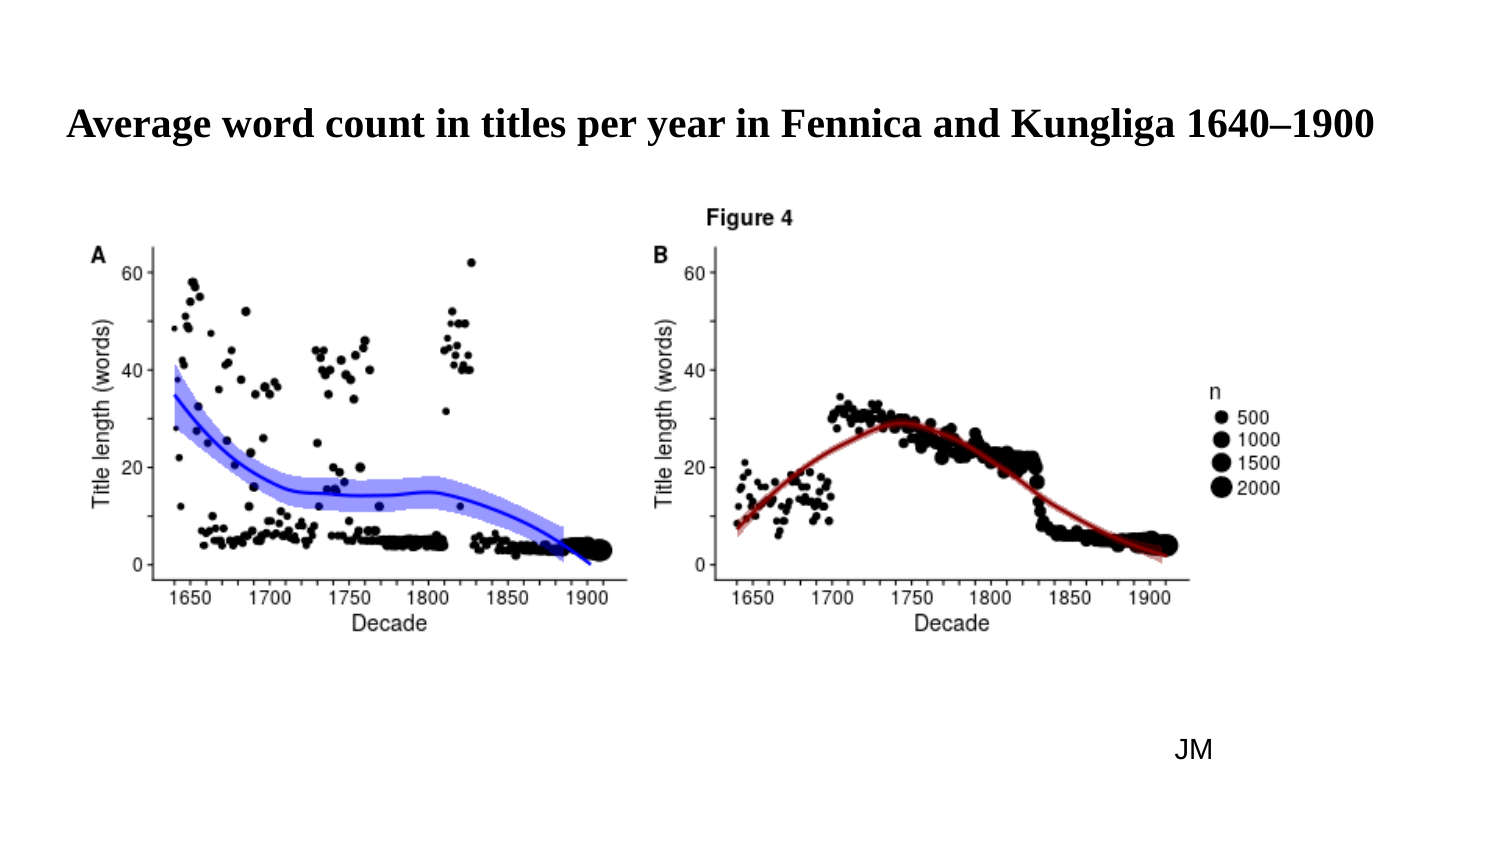

# Average word count in titles per year in Fennica and Kungliga 1640–1900
JM